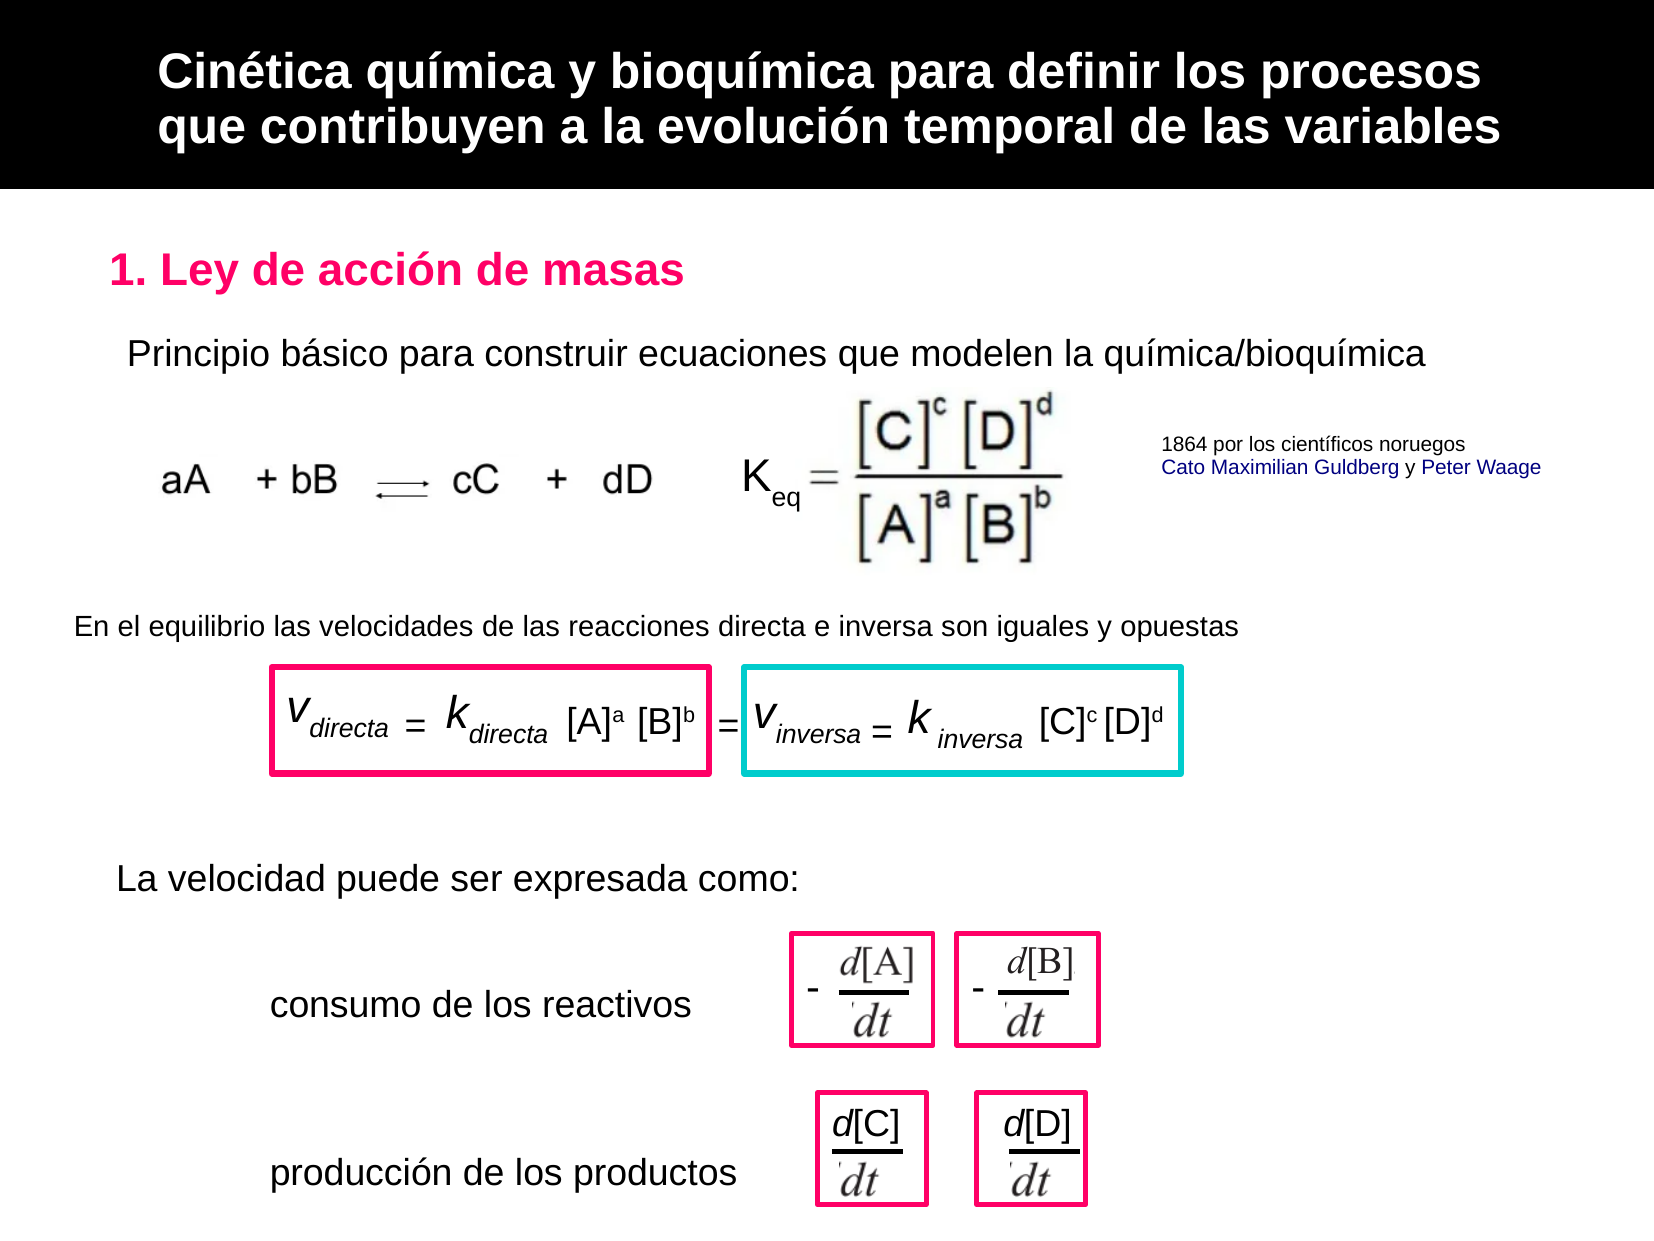

Cinética química y bioquímica para definir los procesos que contribuyen a la evolución temporal de las variables
1. Ley de acción de masas
Principio básico para construir ecuaciones que modelen la química/bioquímica
1864 por los científicos noruegos Cato Maximilian Guldberg y Peter Waage
Keq
En el equilibrio las velocidades de las reacciones directa e inversa son iguales y opuestas
vdirecta
kdirecta
vinversa
k inversa
[A]a
[B]b
[C]c
[D]d
=
=
=
La velocidad puede ser expresada como:
consumo de los reactivos
producción de los productos
-
-
d[C]
d[D]